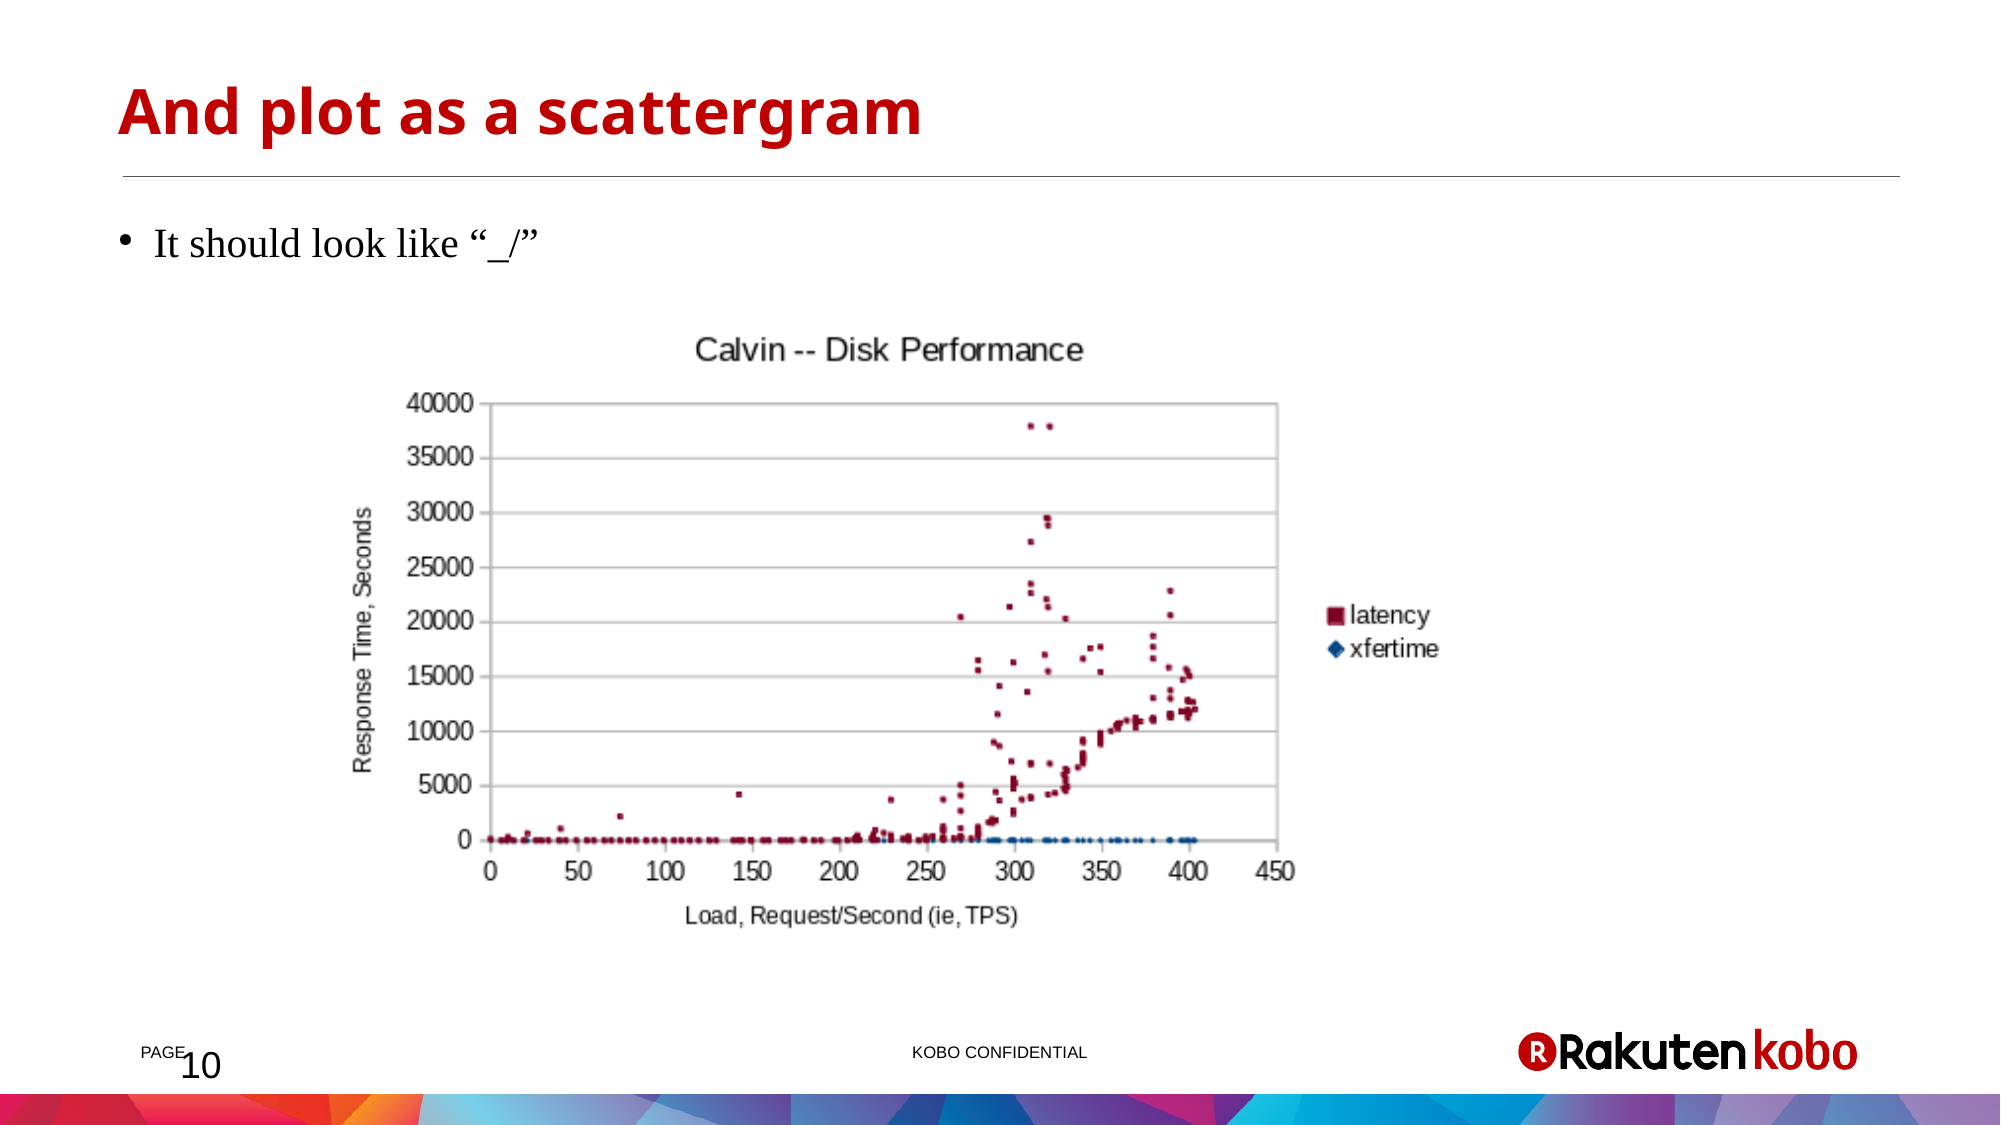

# And plot as a scattergram
It should look like “_/”